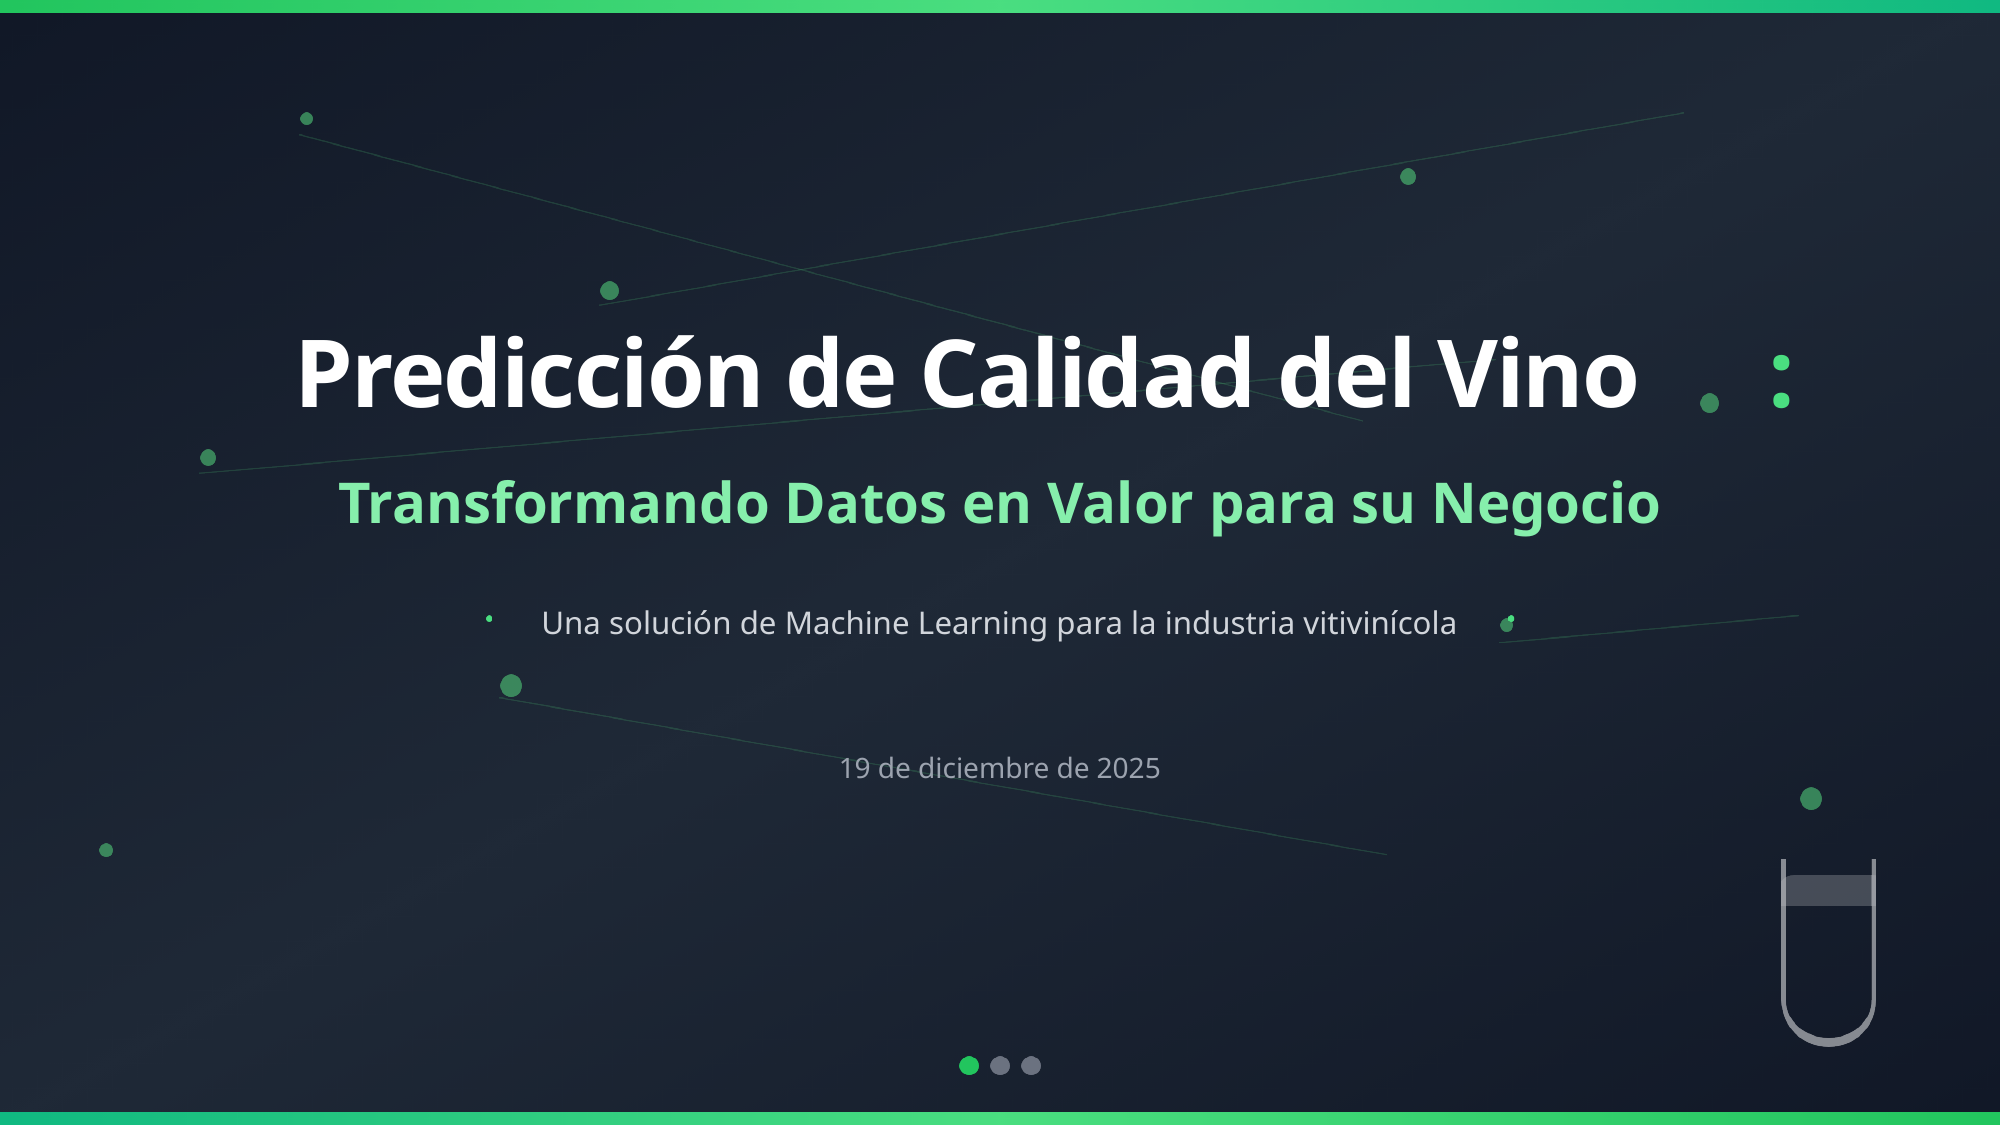

Predicción de Calidad del Vino
:
Transformando Datos en Valor para su Negocio
Una solución de Machine Learning para la industria vitivinícola
19 de diciembre de 2025